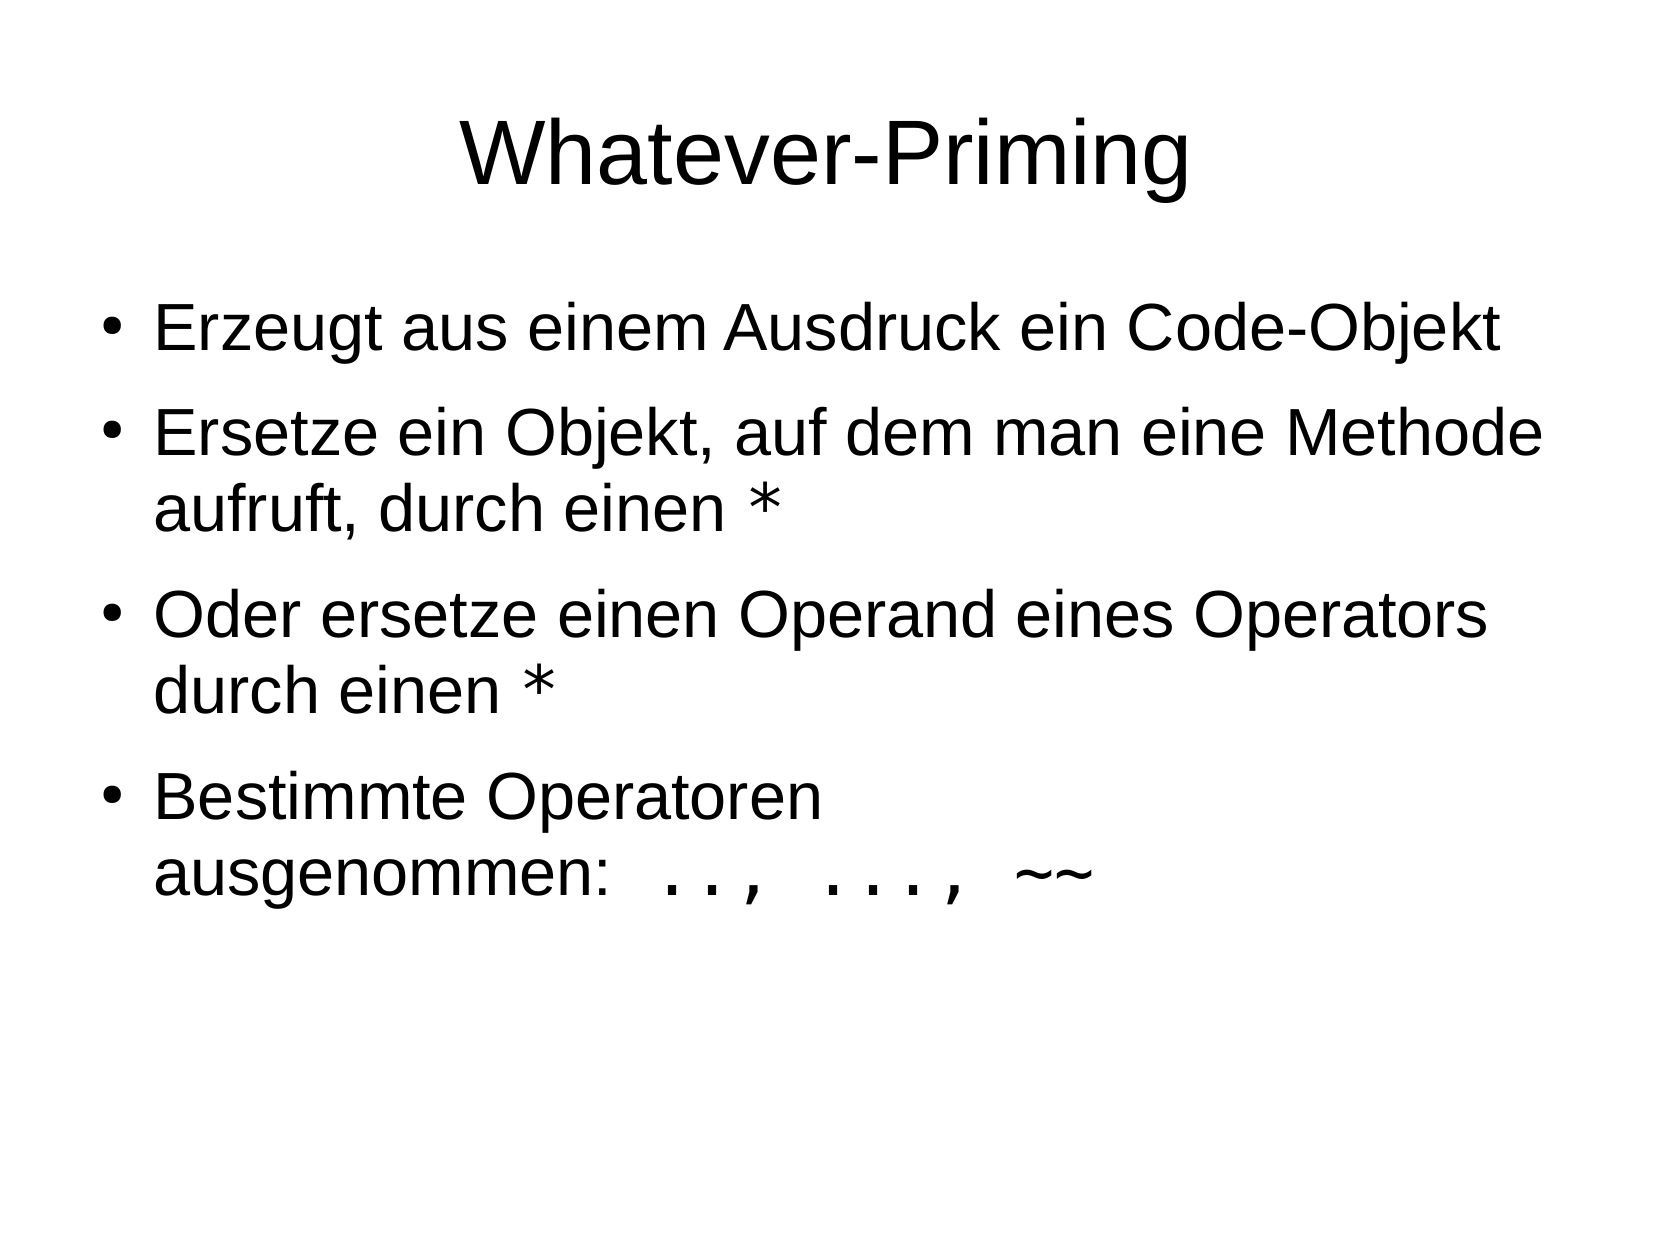

# Whatever-Priming
Erzeugt aus einem Ausdruck ein Code-Objekt
Ersetze ein Objekt, auf dem man eine Methode aufruft, durch einen *
Oder ersetze einen Operand eines Operators durch einen *
Bestimmte Operatoren ausgenommen: .., ..., ~~